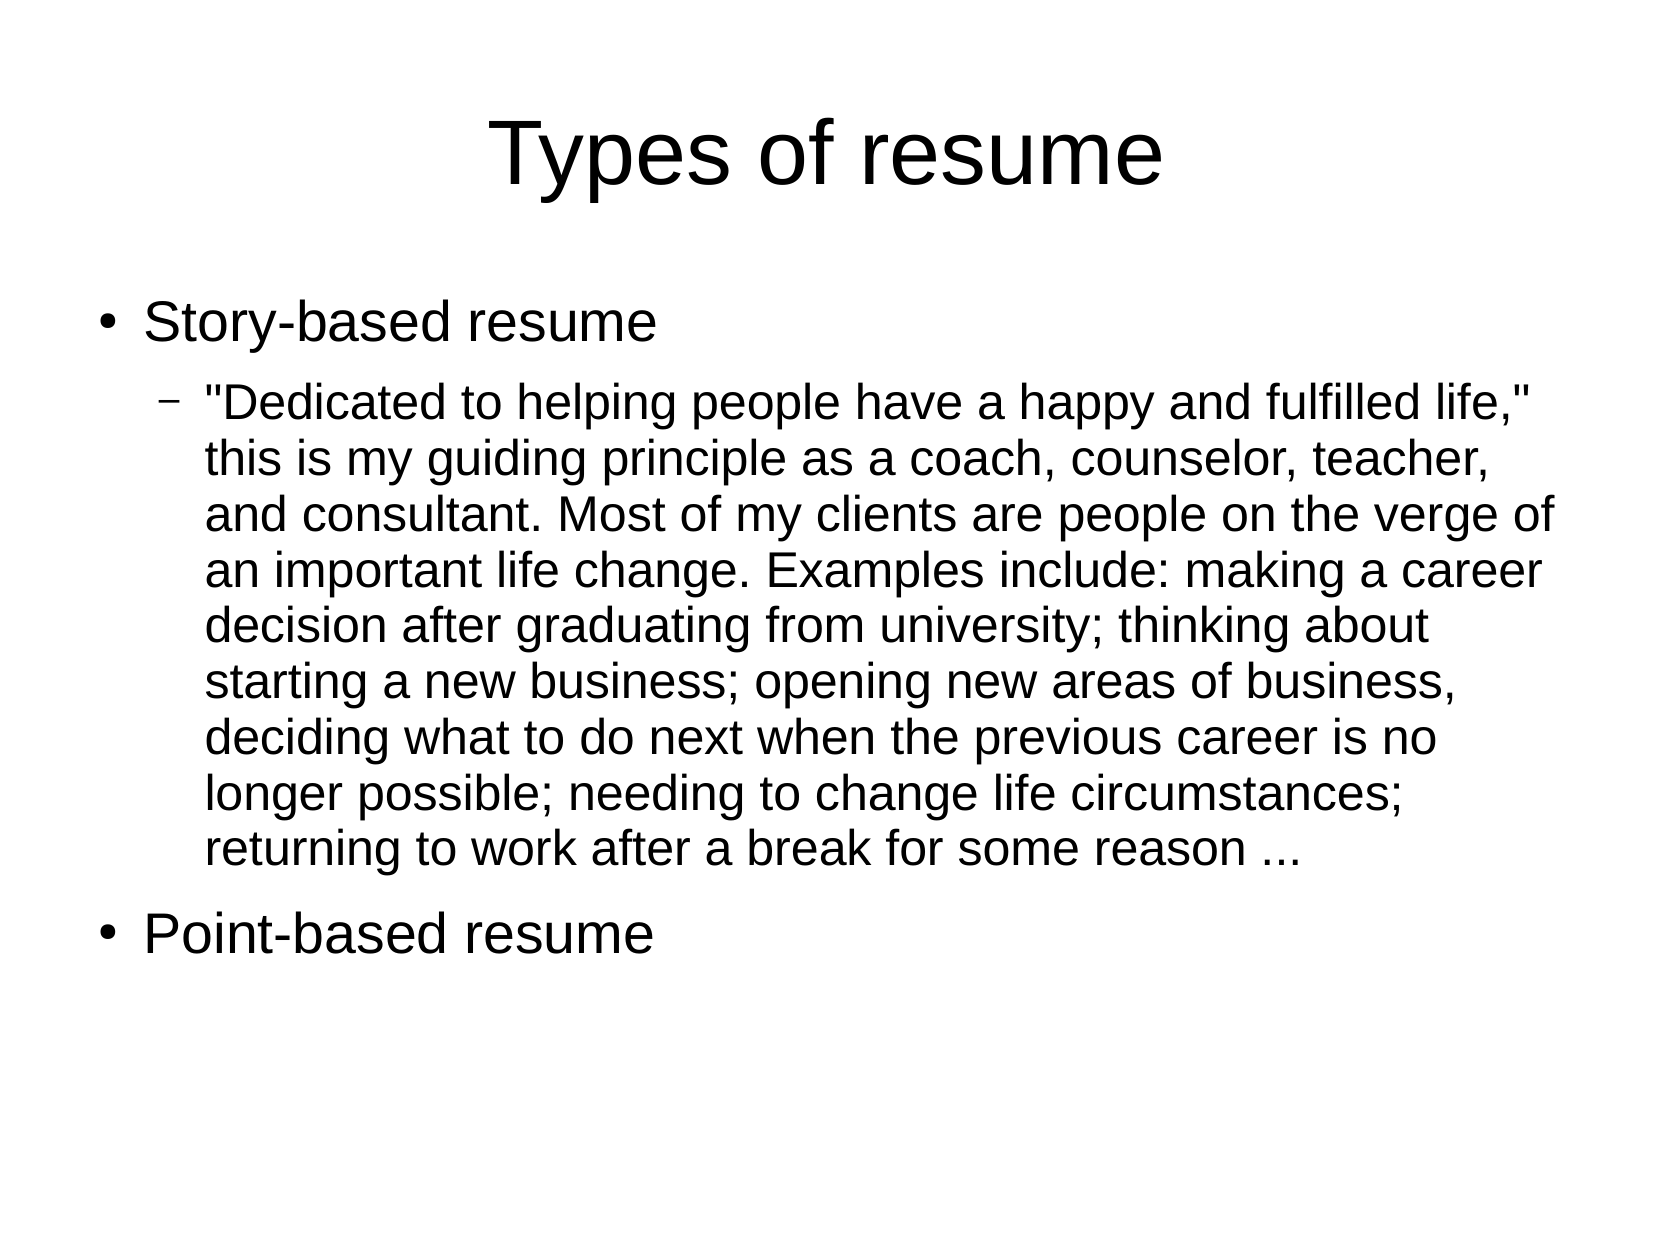

# Types of resume
Story-based resume
"Dedicated to helping people have a happy and fulfilled life," this is my guiding principle as a coach, counselor, teacher, and consultant. Most of my clients are people on the verge of an important life change. Examples include: making a career decision after graduating from university; thinking about starting a new business; opening new areas of business, deciding what to do next when the previous career is no longer possible; needing to change life circumstances; returning to work after a break for some reason ...
Point-based resume